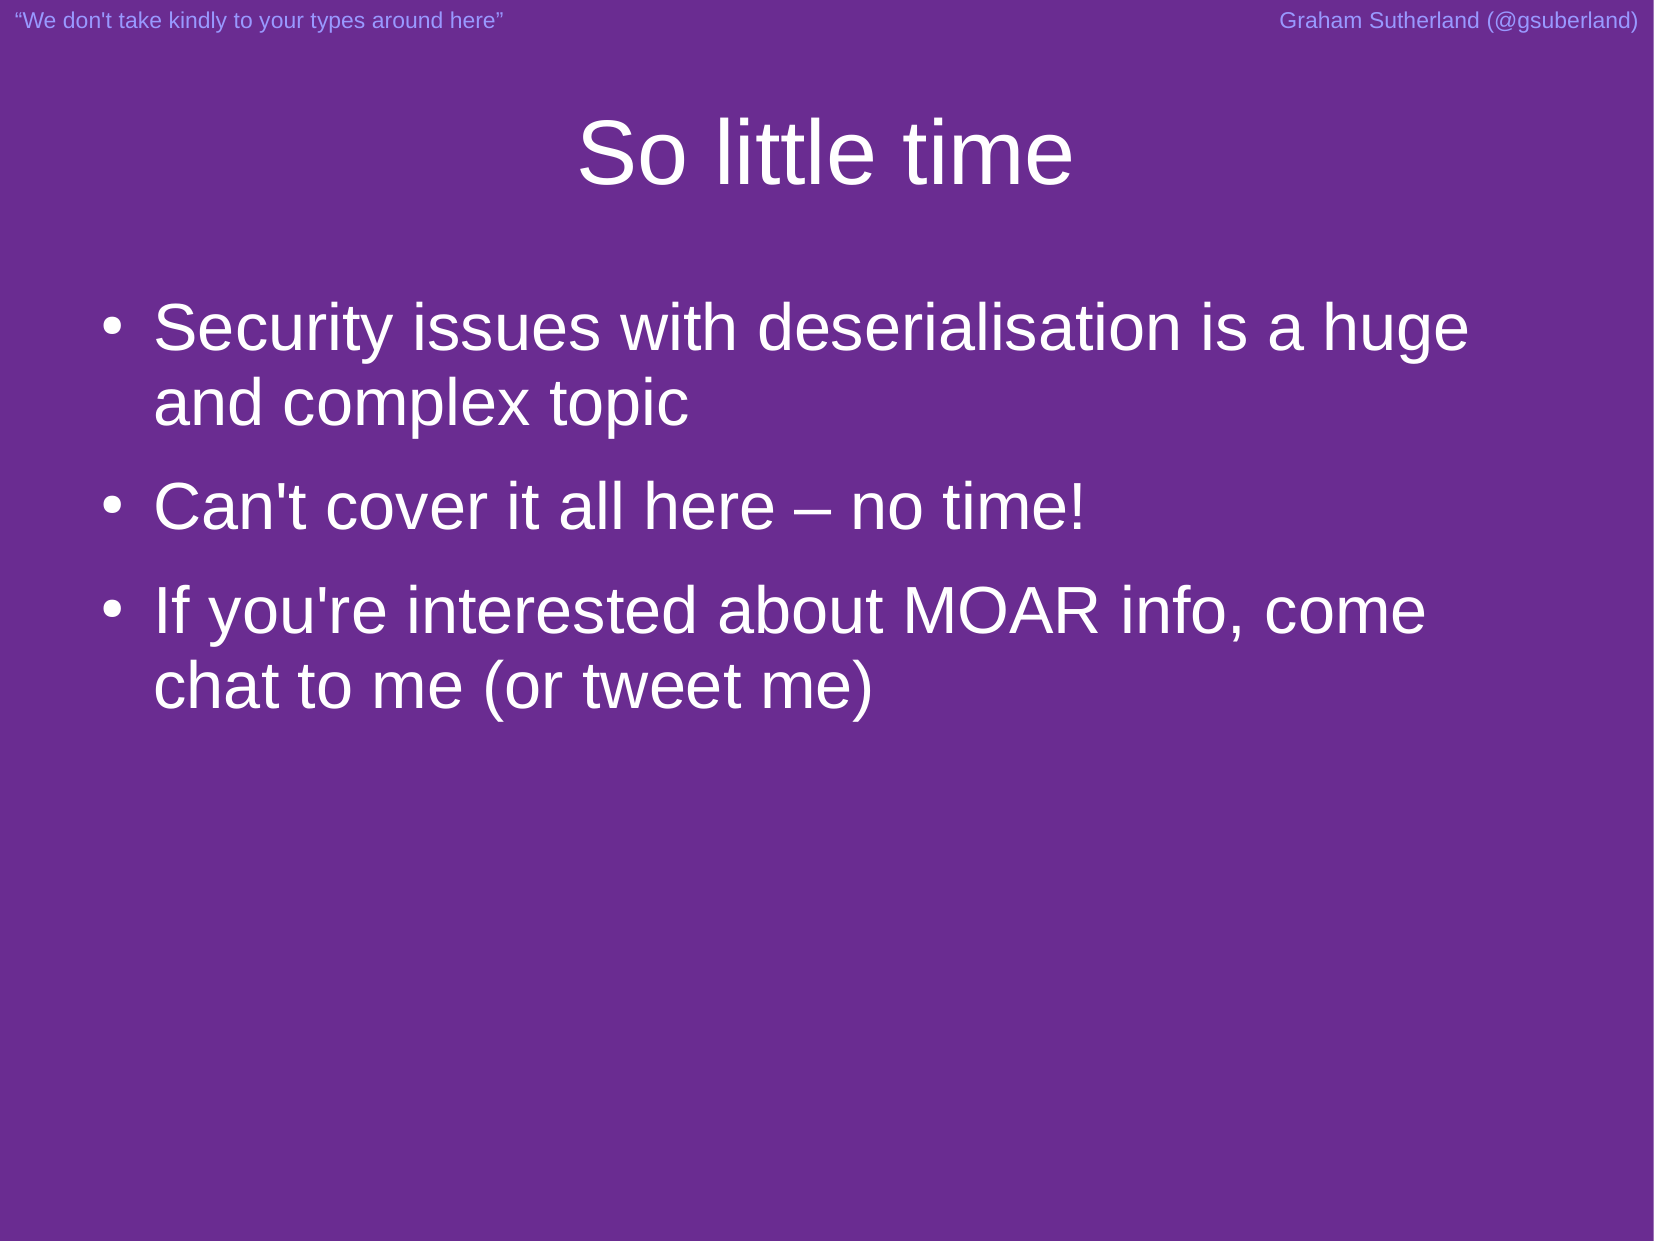

# So little time
Security issues with deserialisation is a huge and complex topic
Can't cover it all here – no time!
If you're interested about MOAR info, come chat to me (or tweet me)